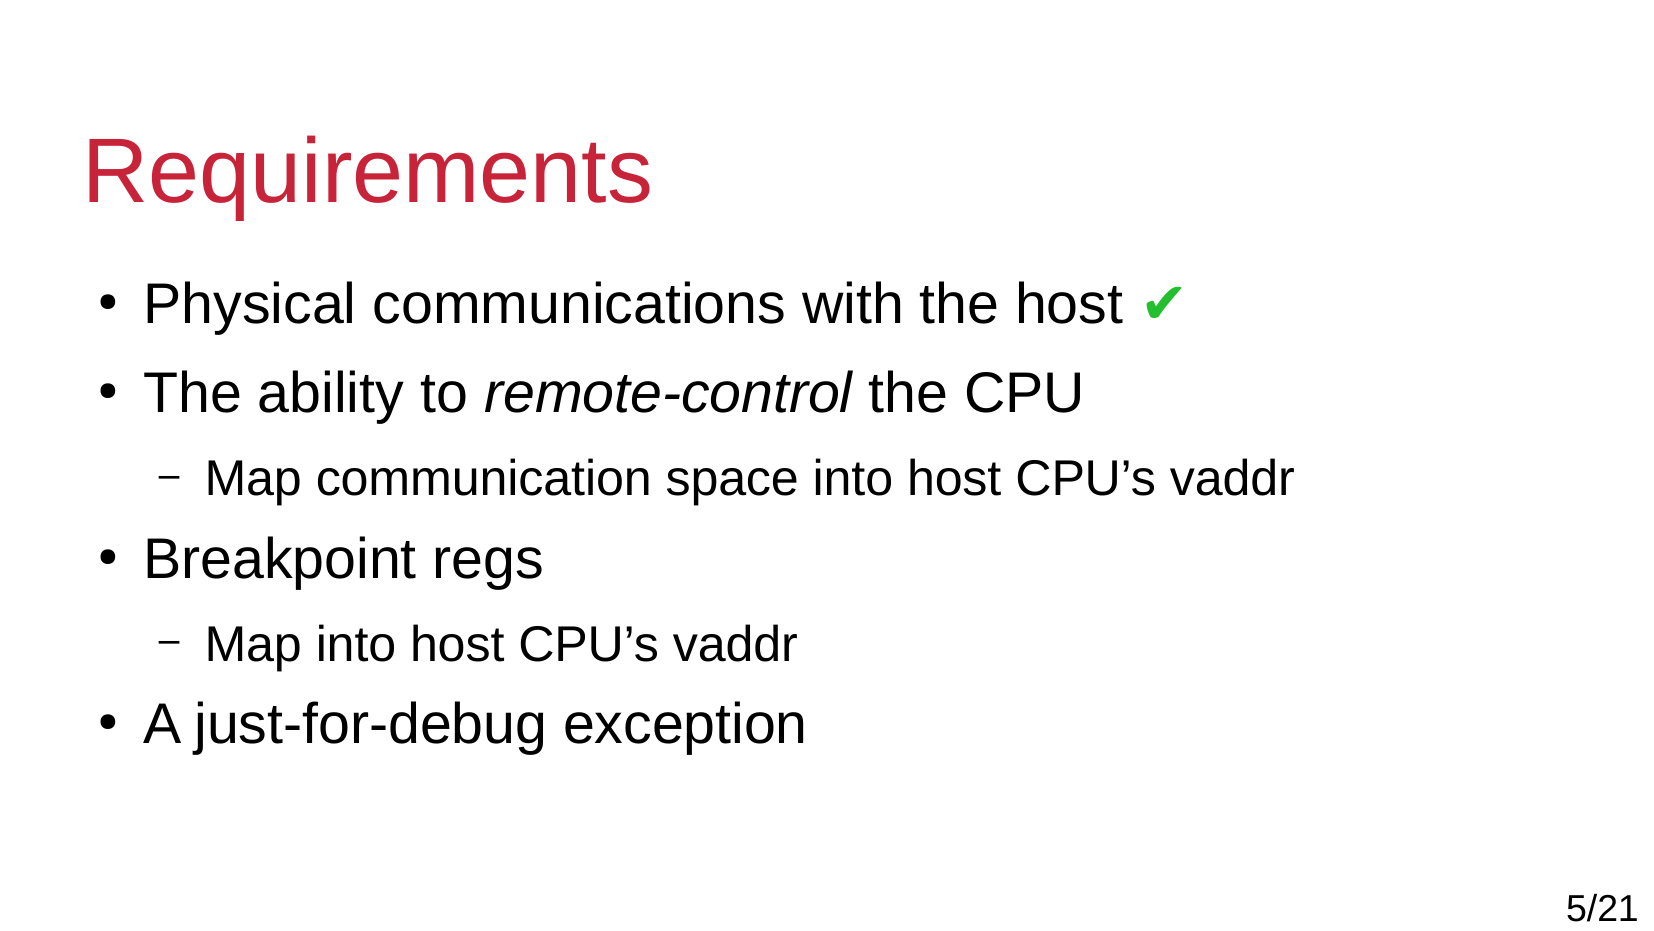

# Requirements
Physical communications with the host ✔
The ability to remote-control the CPU
Map communication space into host CPU’s vaddr
Breakpoint regs
Map into host CPU’s vaddr
A just-for-debug exception